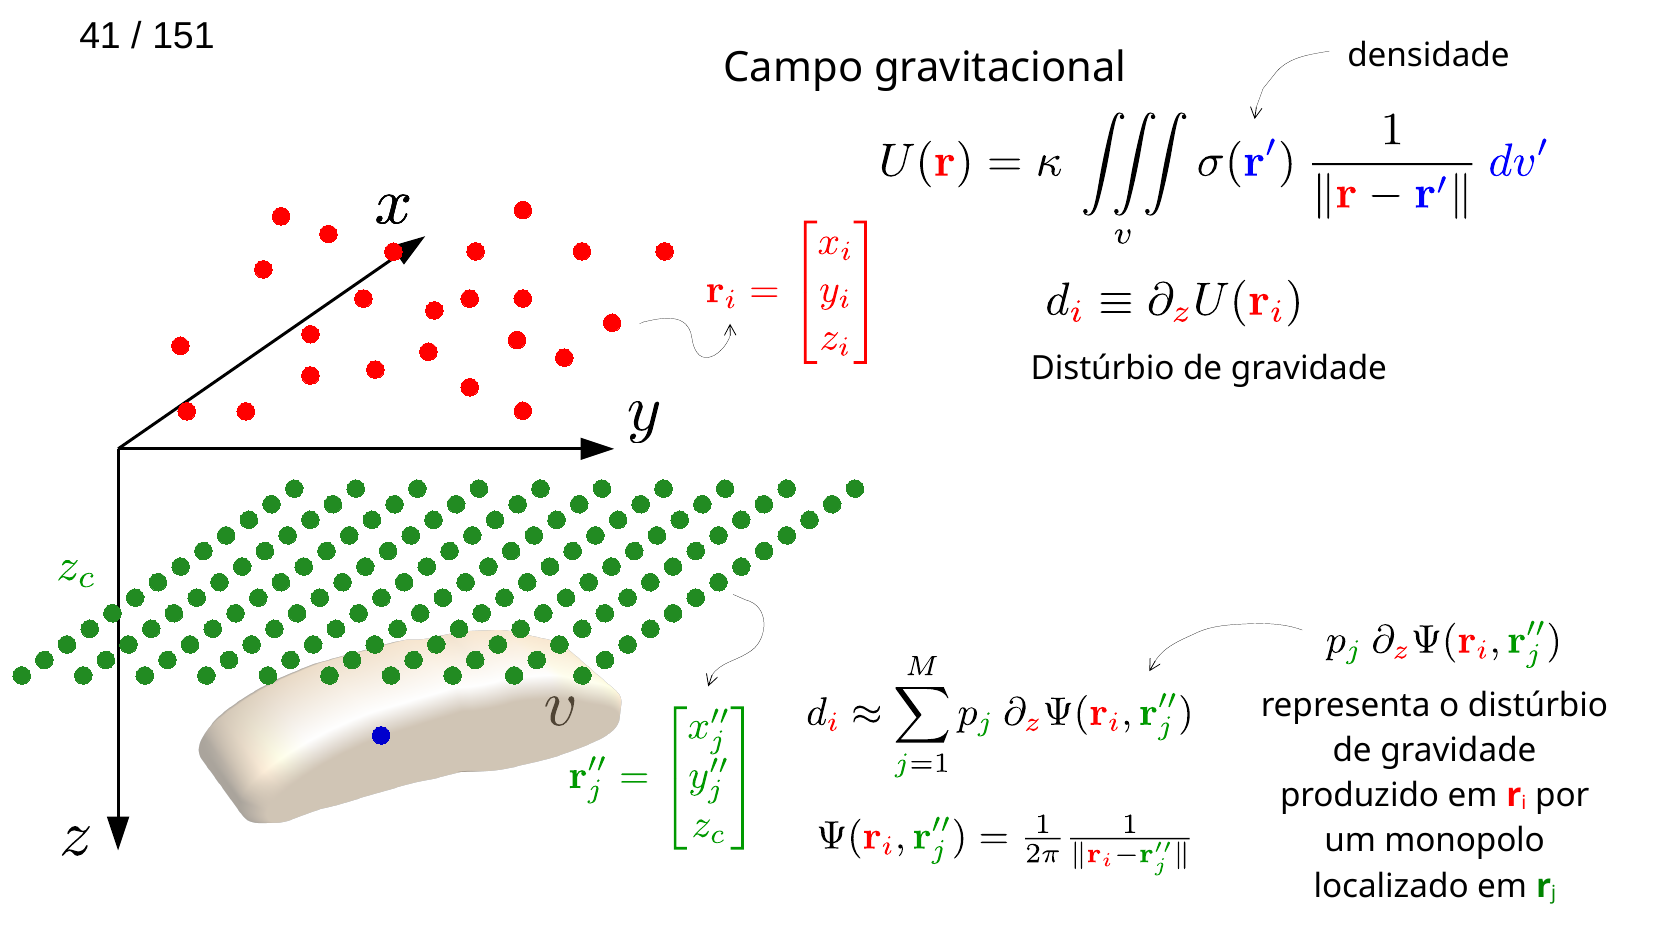

densidade
Campo gravitacional
Distúrbio de gravidade
representa o distúrbio de gravidade produzido em ri por um monopolo localizado em rj